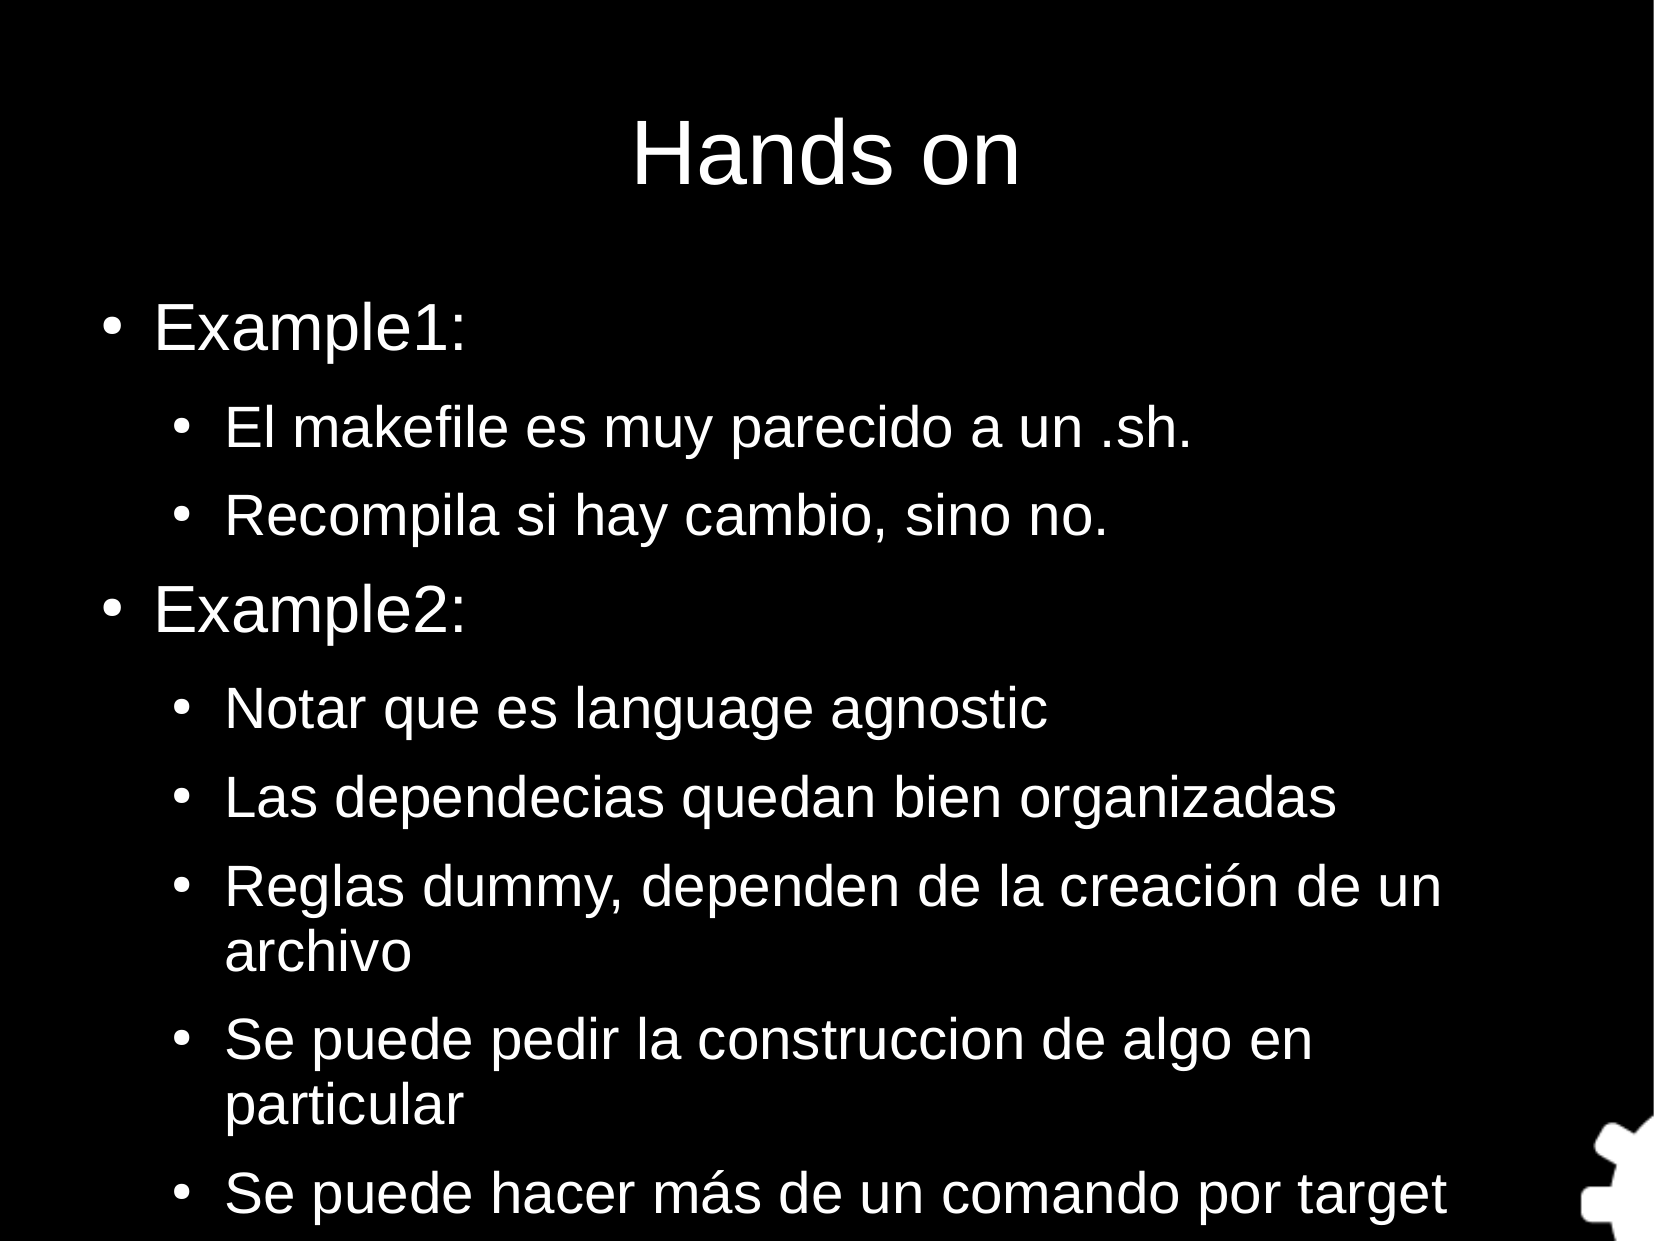

# Hands on
Example1:
El makefile es muy parecido a un .sh.
Recompila si hay cambio, sino no.
Example2:
Notar que es language agnostic
Las dependecias quedan bien organizadas
Reglas dummy, dependen de la creación de un archivo
Se puede pedir la construccion de algo en particular
Se puede hacer más de un comando por target